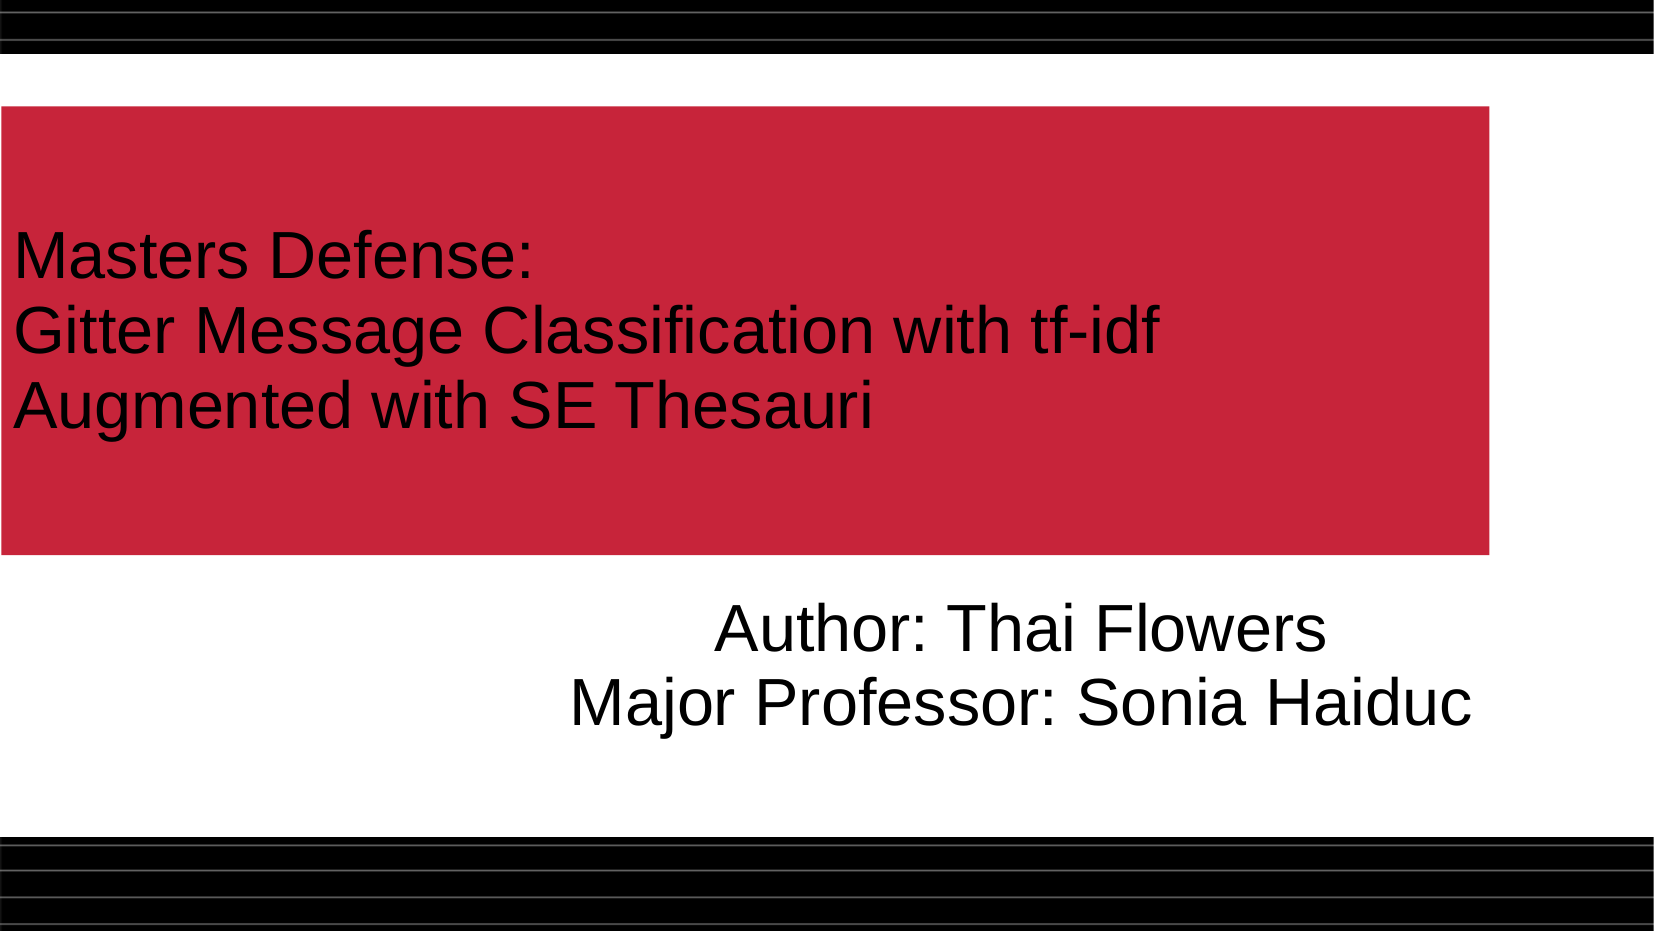

# Masters Defense: Gitter Message Classification with tf-idf Augmented with SE Thesauri
Author: Thai Flowers
Major Professor: Sonia Haiduc